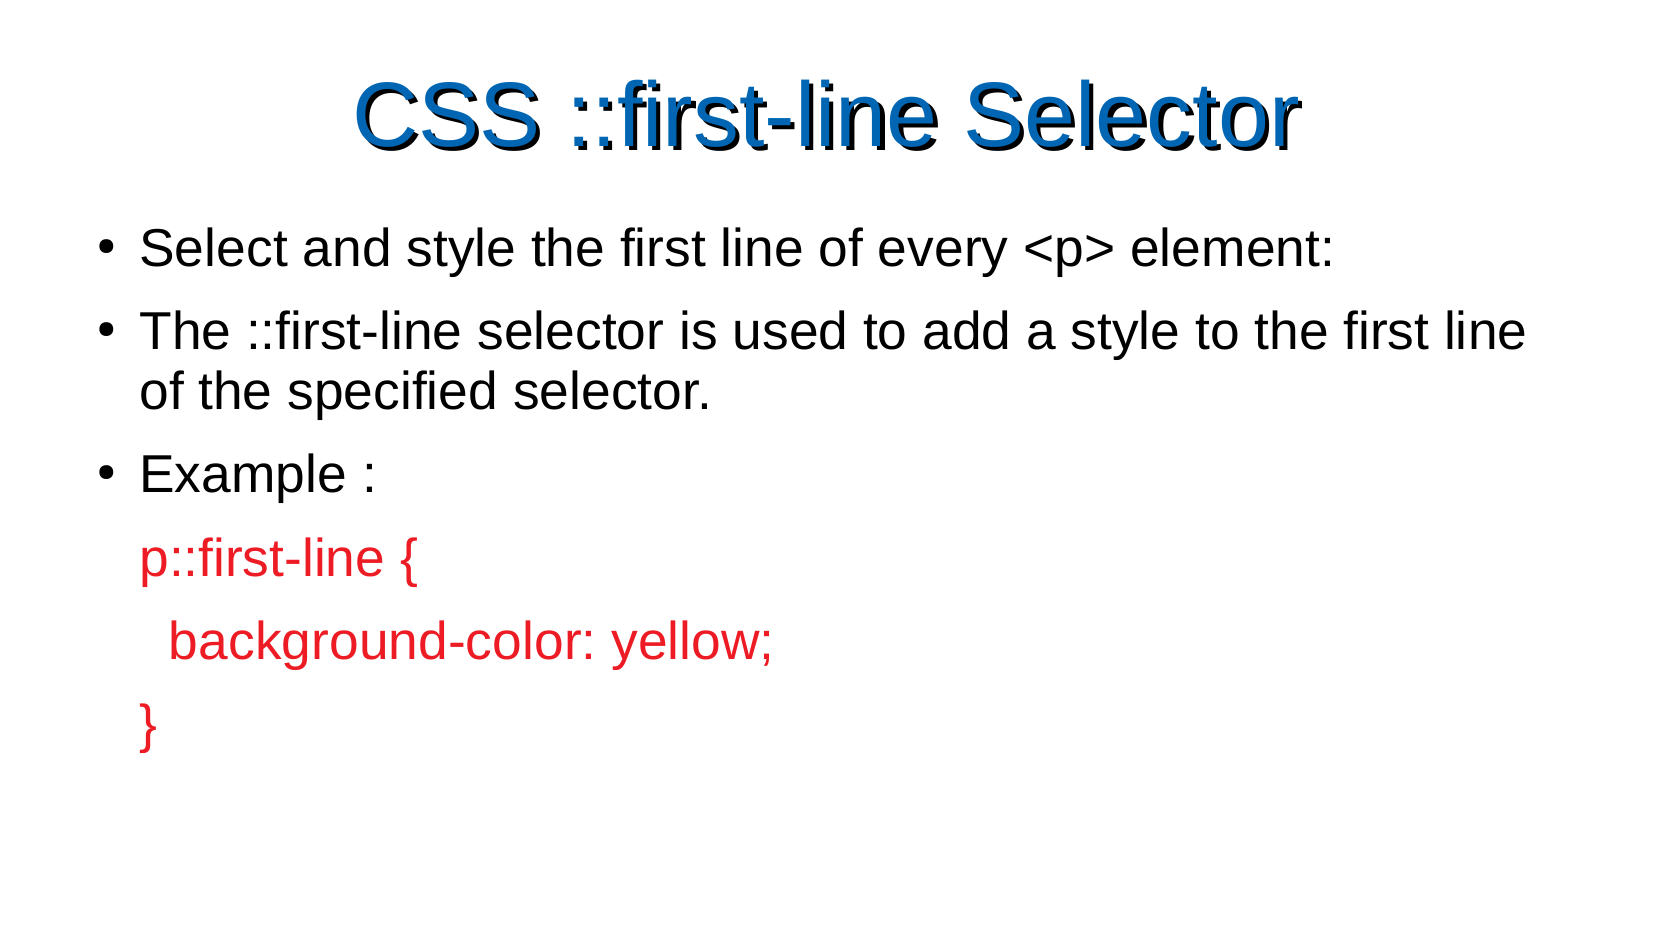

# CSS ::first-line Selector
Select and style the first line of every <p> element:
The ::first-line selector is used to add a style to the first line of the specified selector.
Example :
p::first-line {
 background-color: yellow;
}